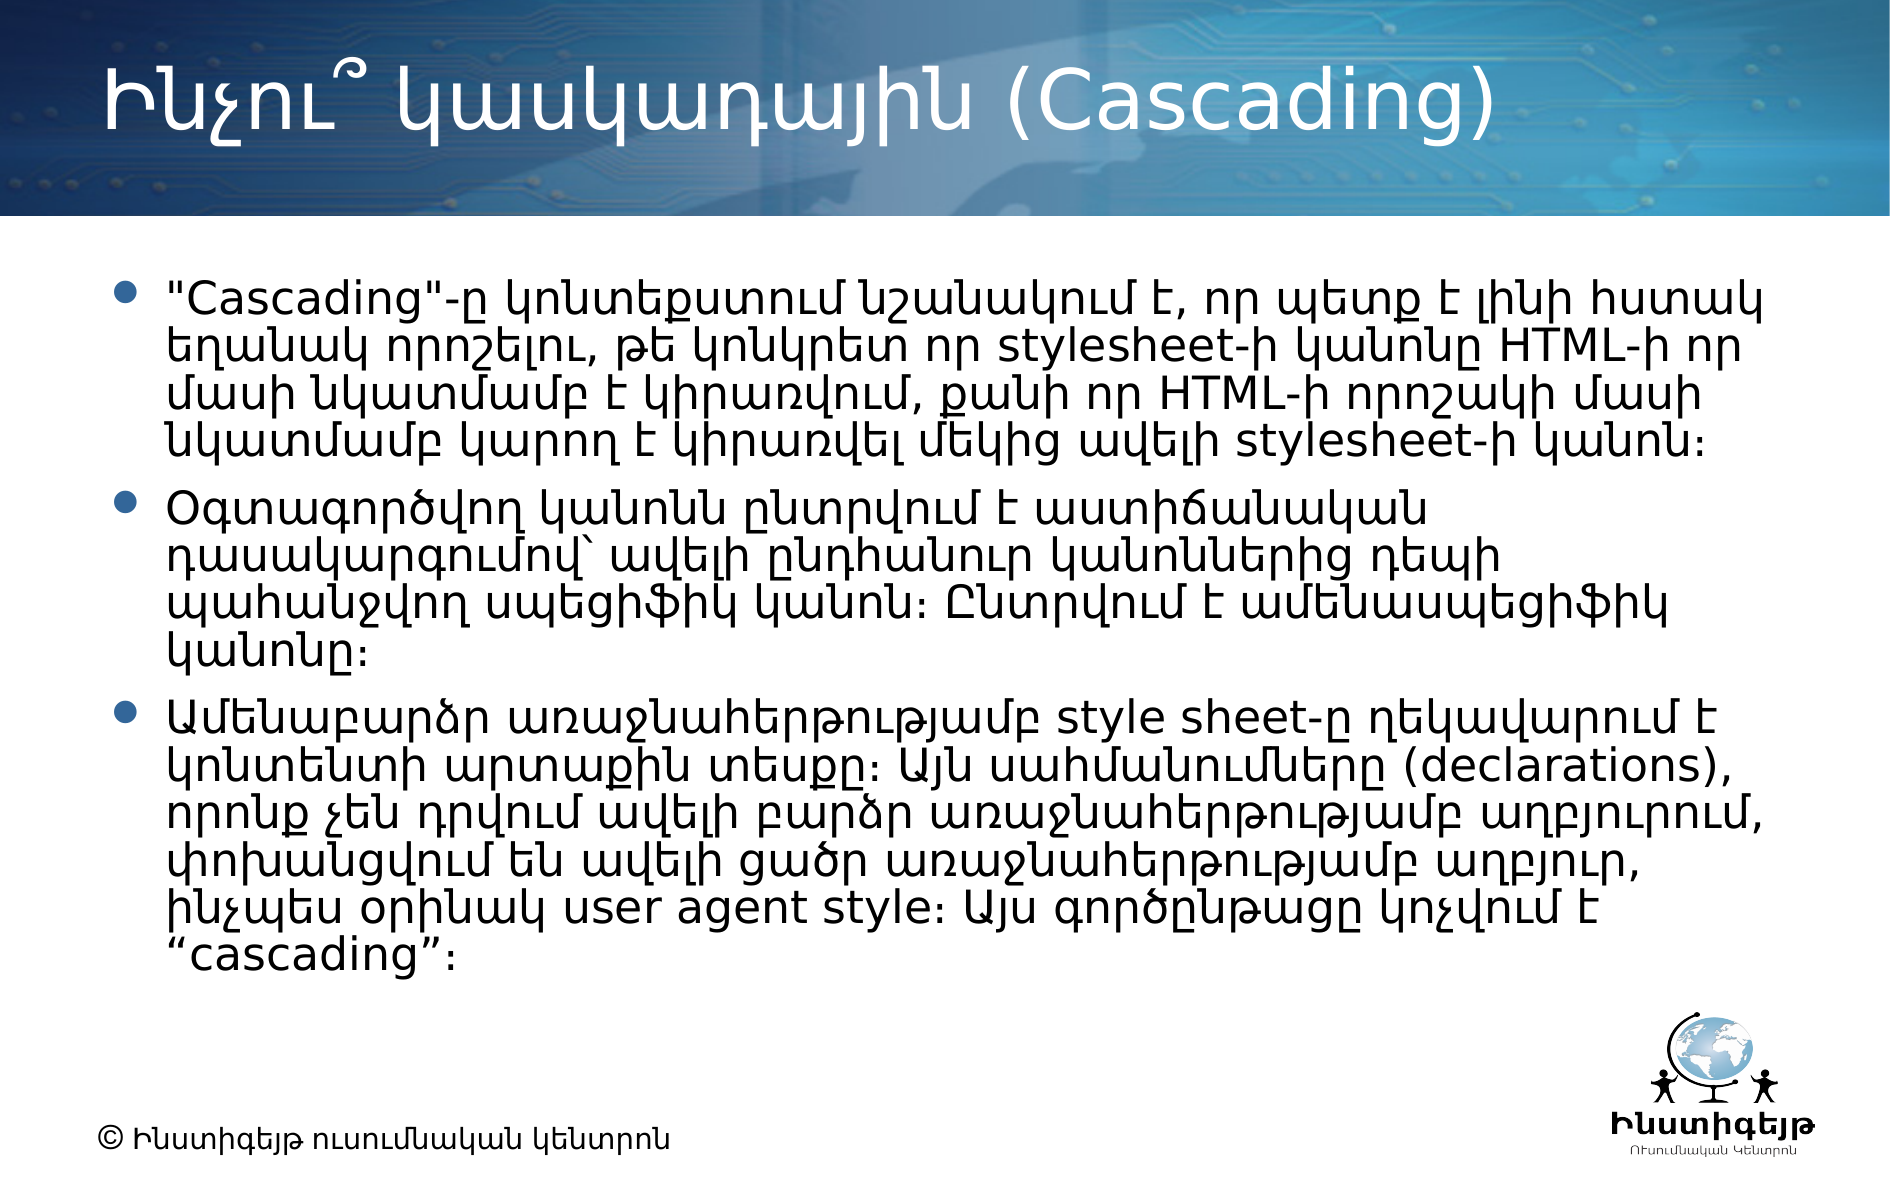

Ինչու՞ կասկադային (Cascading)
# "Cascading"-ը կոնտեքստում նշանակում է, որ պետք է լինի հստակ եղանակ որոշելու, թե կոնկրետ որ stylesheet-ի կանոնը HTML-ի որ մասի նկատմամբ է կիրառվում, քանի որ HTML-ի որոշակի մասի նկատմամբ կարող է կիրառվել մեկից ավելի stylesheet-ի կանոն։
Օգտագործվող կանոնն ընտրվում է աստիճանական դասակարգումով՝ ավելի ընդհանուր կանոններից դեպի պահանջվող սպեցիֆիկ կանոն։ Ընտրվում է ամենասպեցիֆիկ կանոնը։
Ամենաբարձր առաջնահերթությամբ style sheet-ը ղեկավարում է կոնտենտի արտաքին տեսքը։ Այն սահմանումները (declarations), որոնք չեն դրվում ավելի բարձր առաջնահերթությամբ աղբյուրում, փոխանցվում են ավելի ցածր առաջնահերթությամբ աղբյուր, ինչպես օրինակ user agent style։ Այս գործընթացը կոչվում է “cascading”։